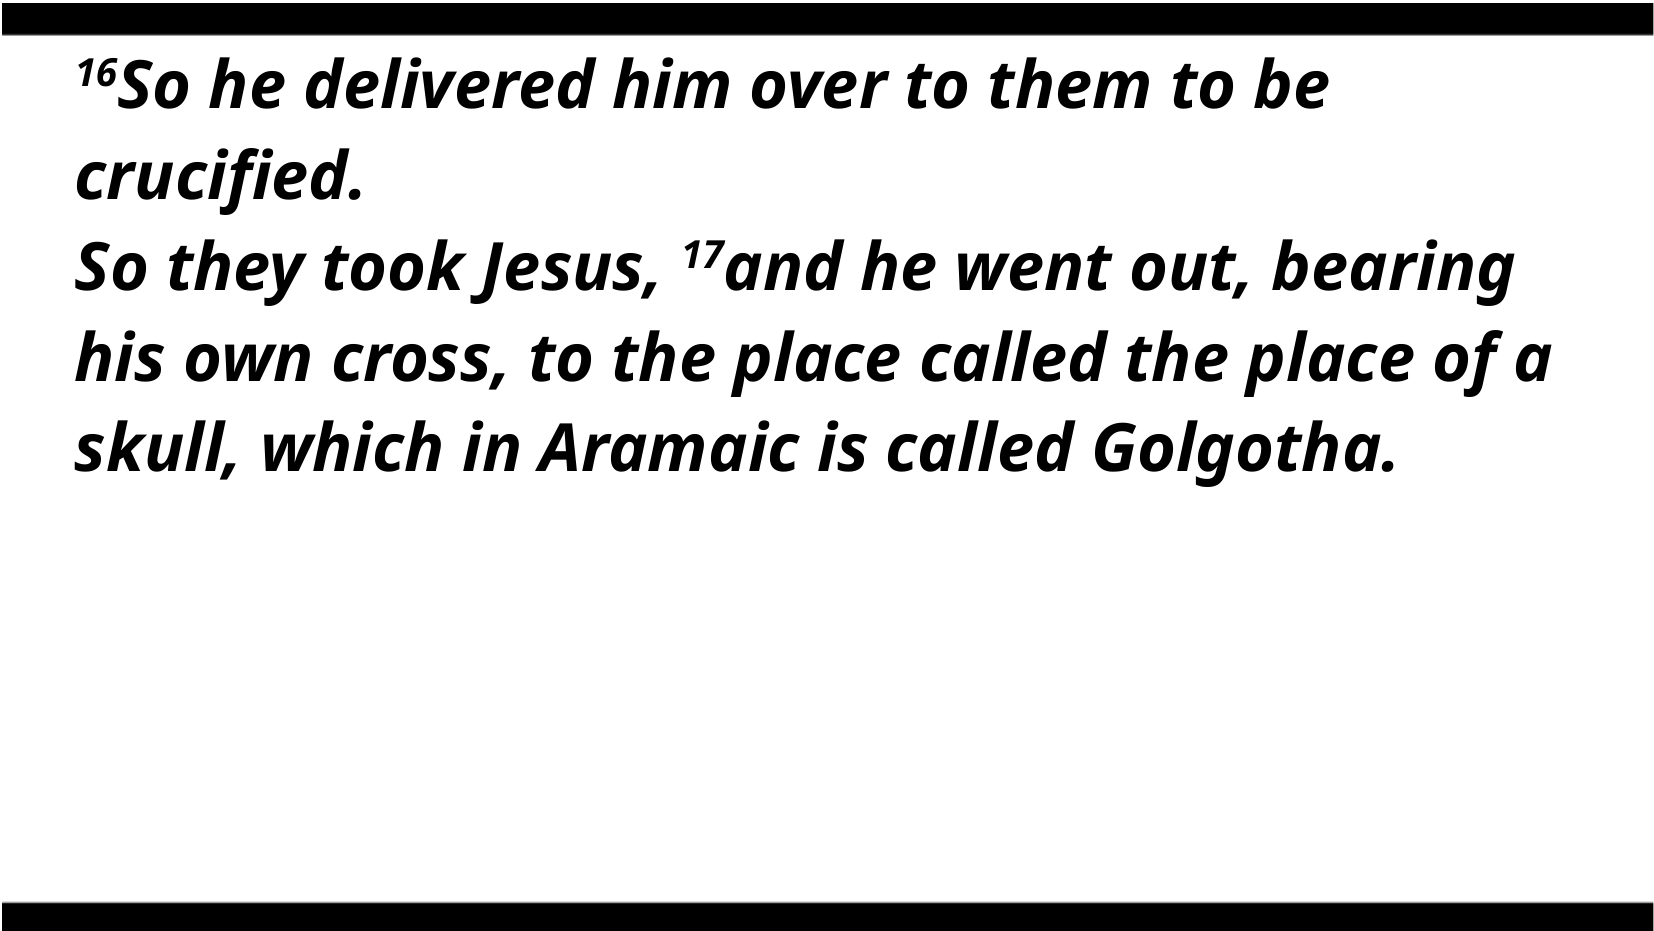

16So he delivered him over to them to be crucified.
So they took Jesus, 17and he went out, bearing his own cross, to the place called the place of a skull, which in Aramaic is called Golgotha.